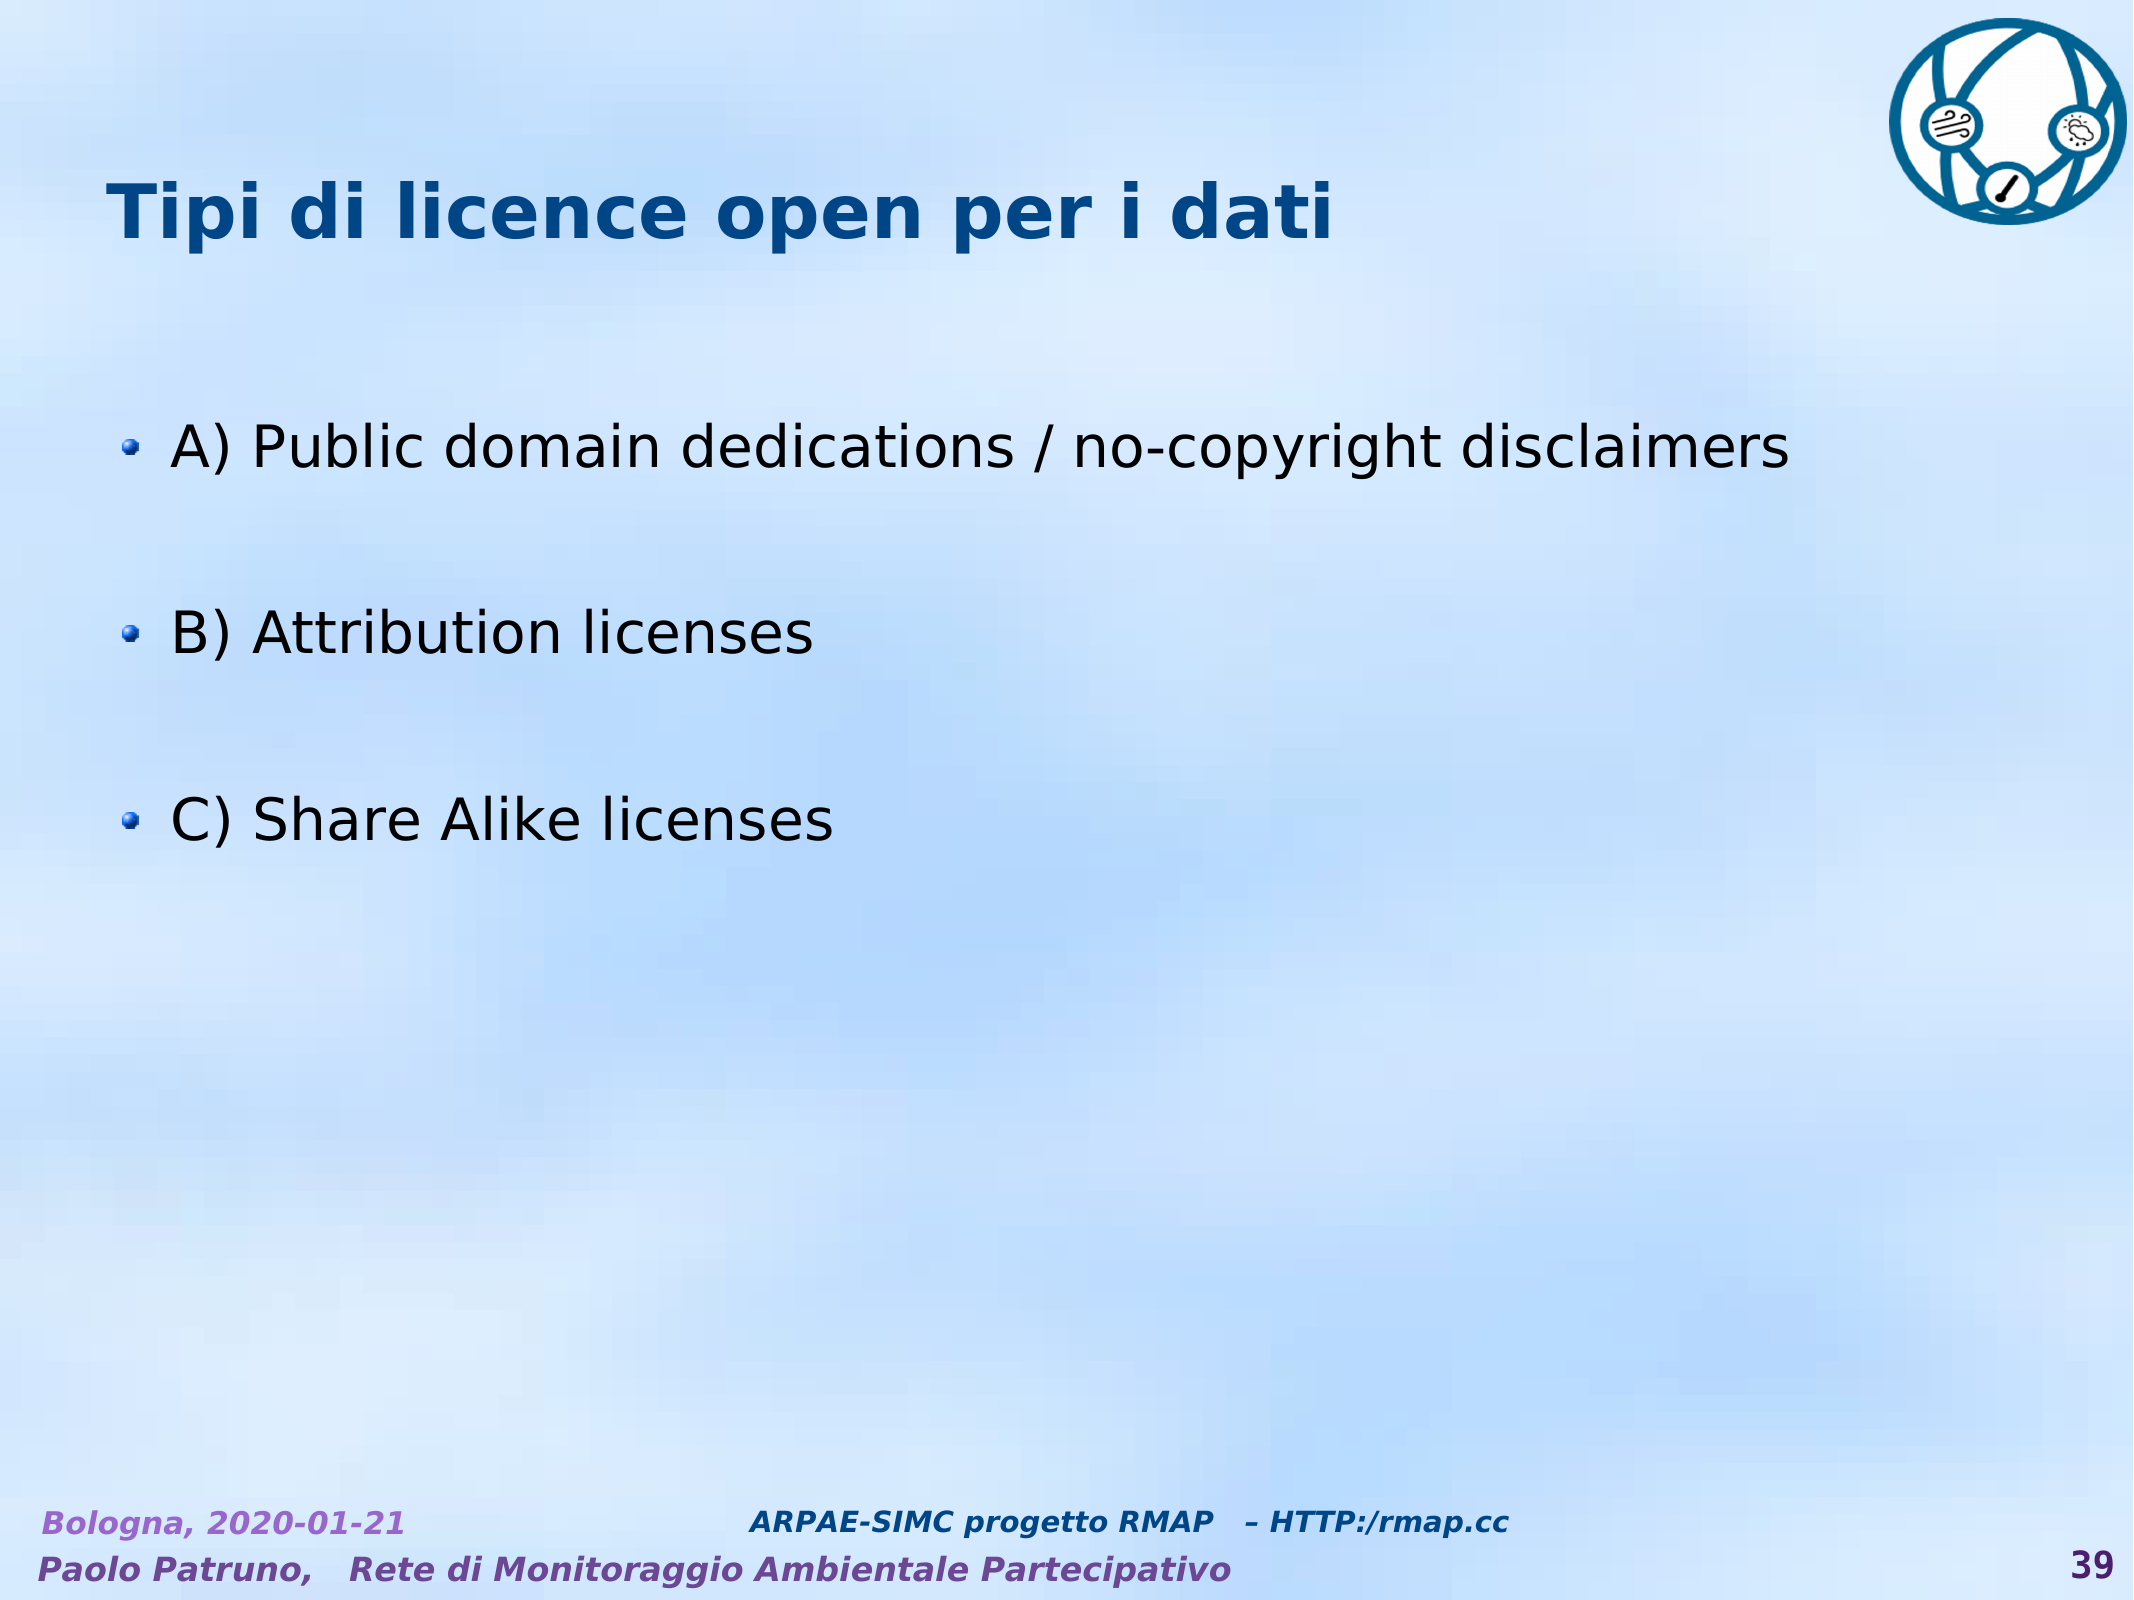

# Tipi di licence open per i dati
A) Public domain dedications / no-copyright disclaimers
B) Attribution licenses
C) Share Alike licenses